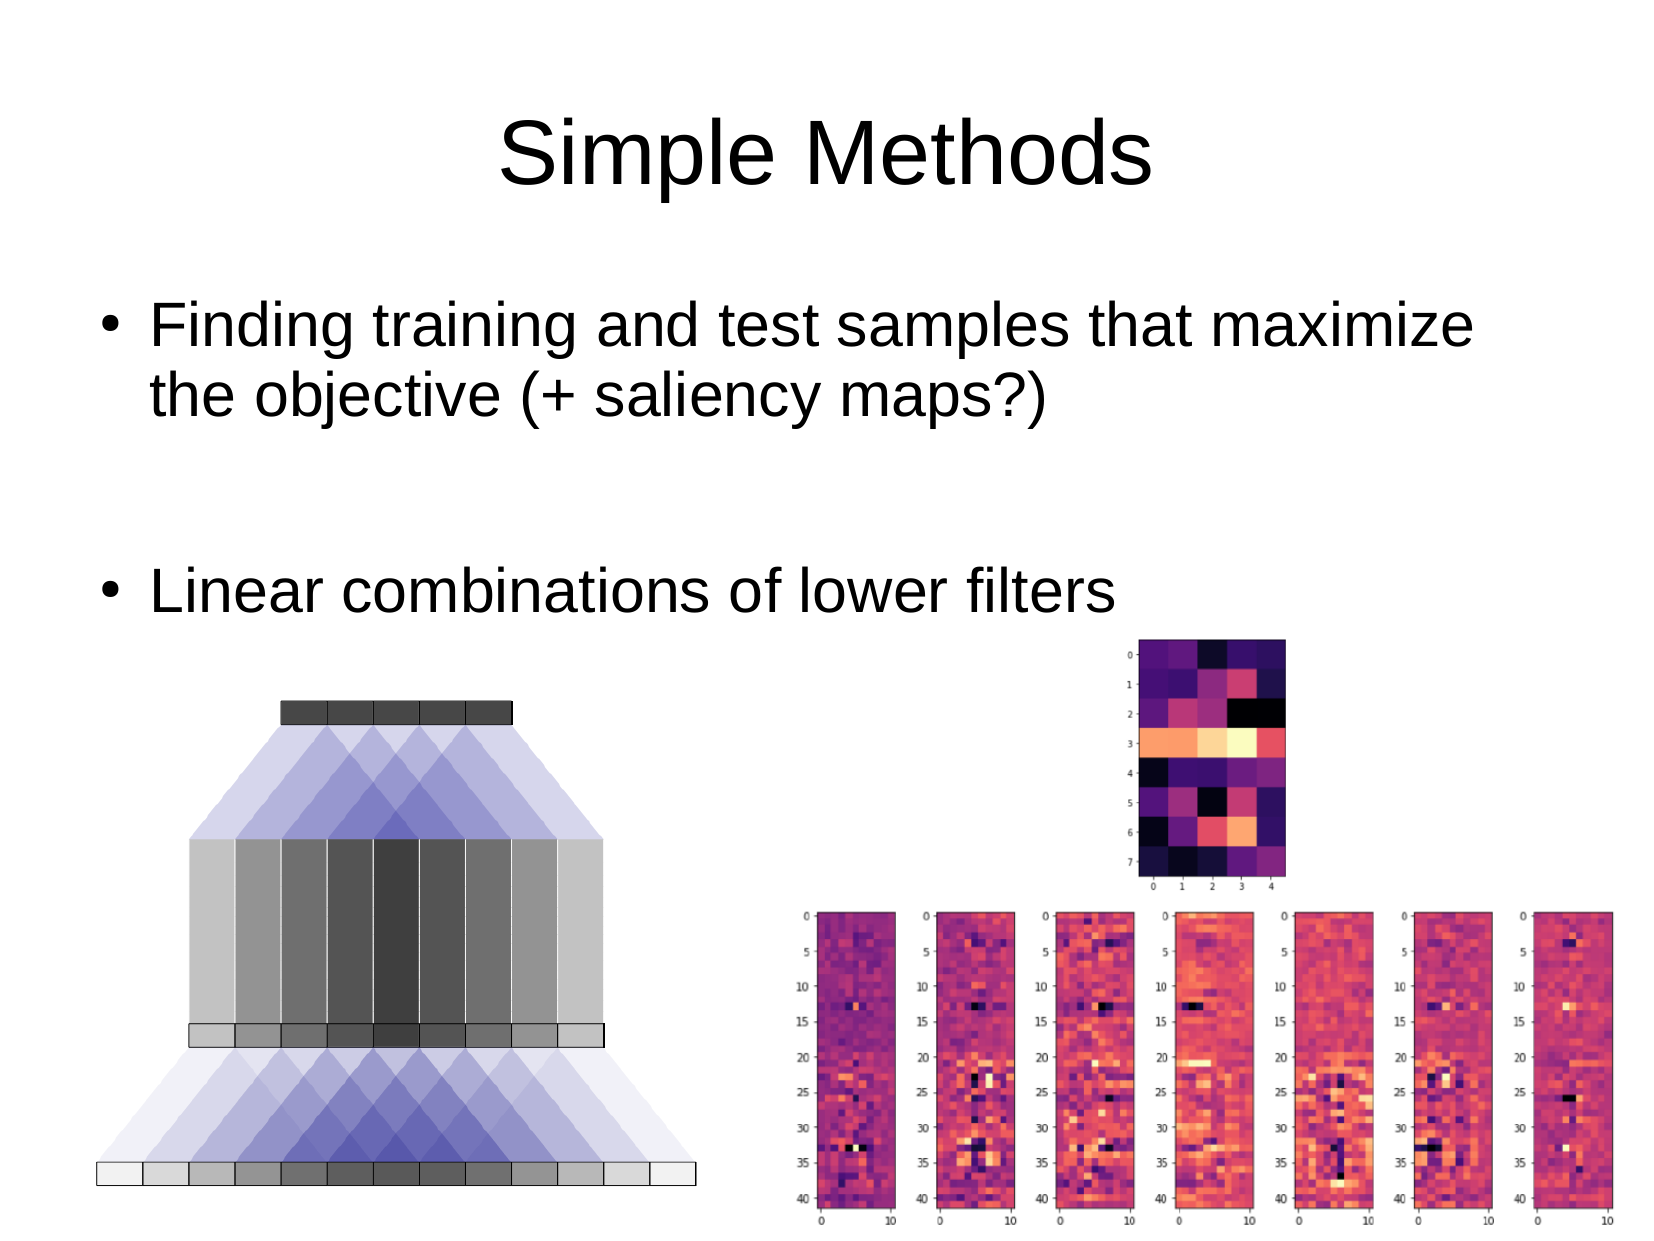

# Simple Methods
Finding training and test samples that maximize the objective (+ saliency maps?)
Linear combinations of lower filters